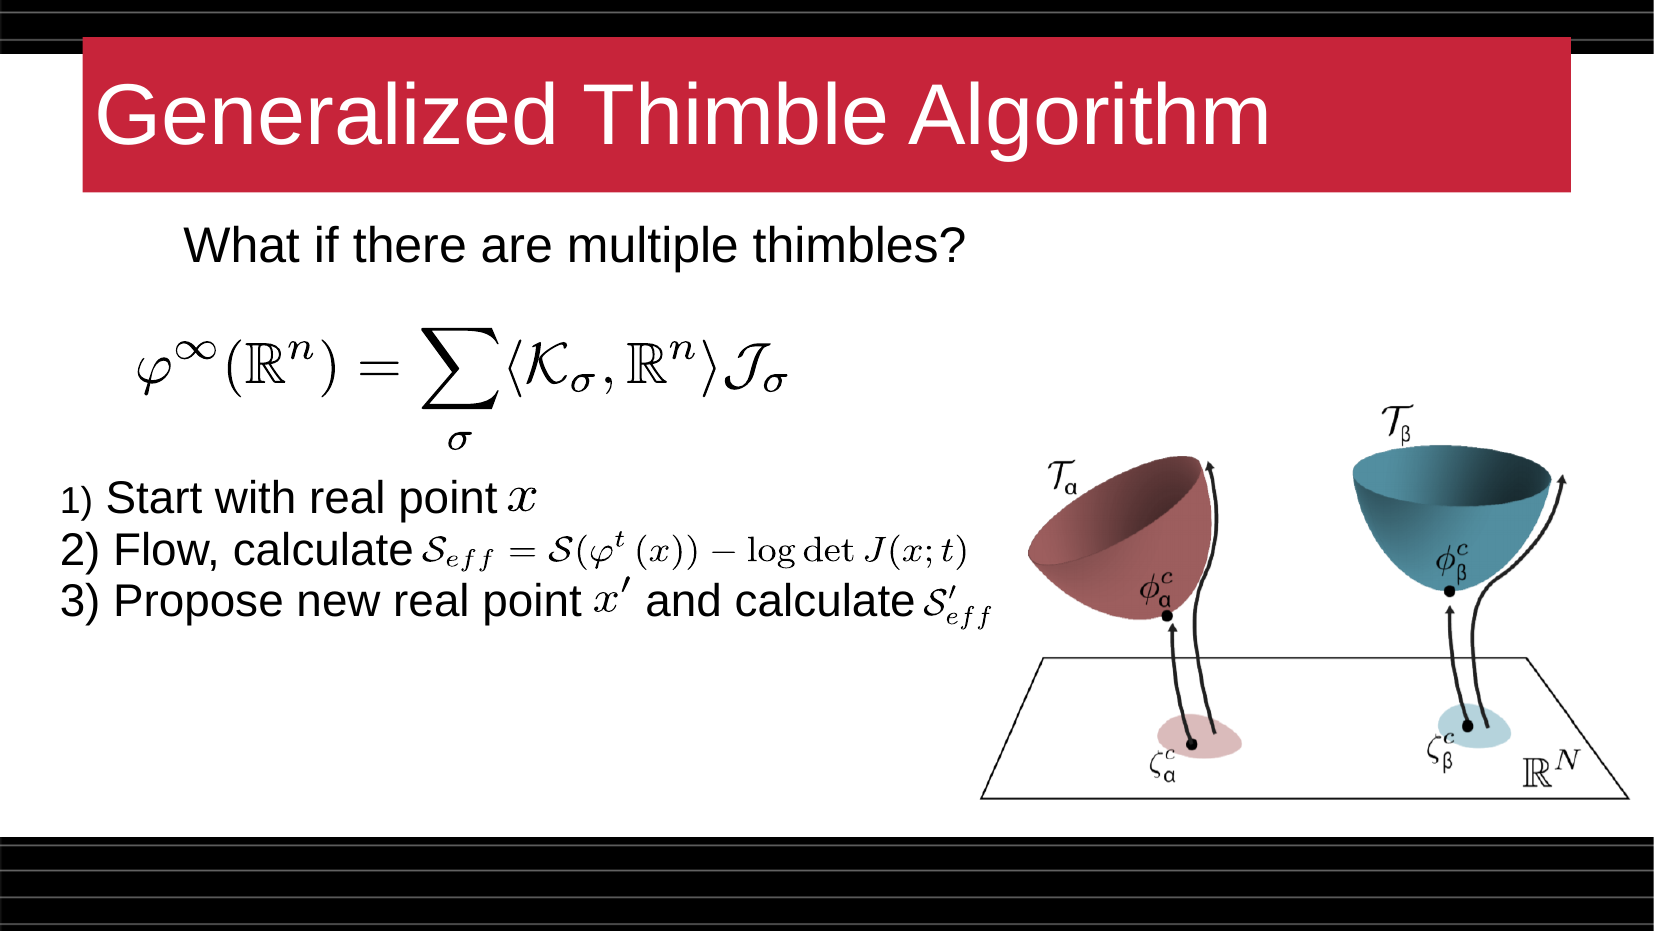

Generalized Thimble Algorithm
# What if there are multiple thimbles?
 Start with real point
 Flow, calculate
 Propose new real point and calculate